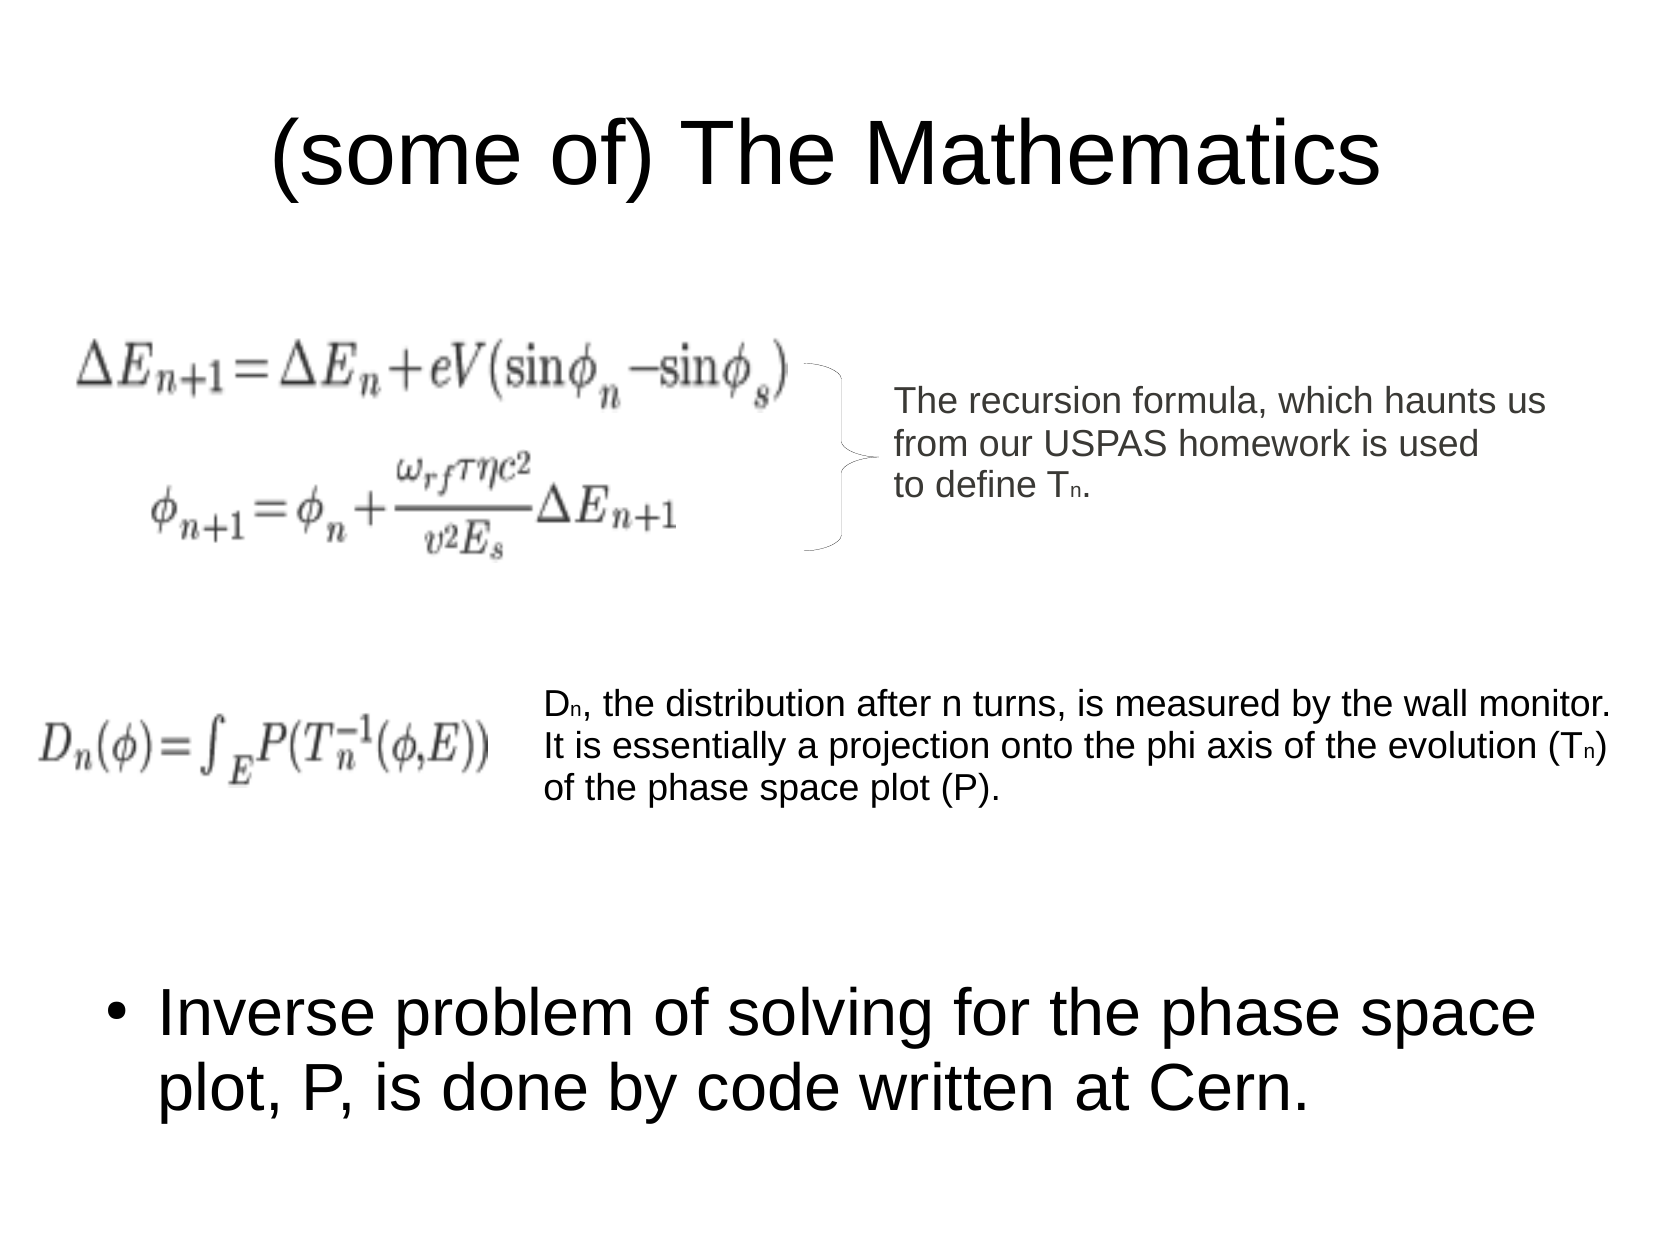

# (some of) The Mathematics
Dn, the distribution after n turns, is measured by the wall monitor.
It is essentially a projection onto the phi axis of the evolution (Tn) of the phase space plot (P).
Inverse problem of solving for the phase space plot, P, is done by code written at Cern.